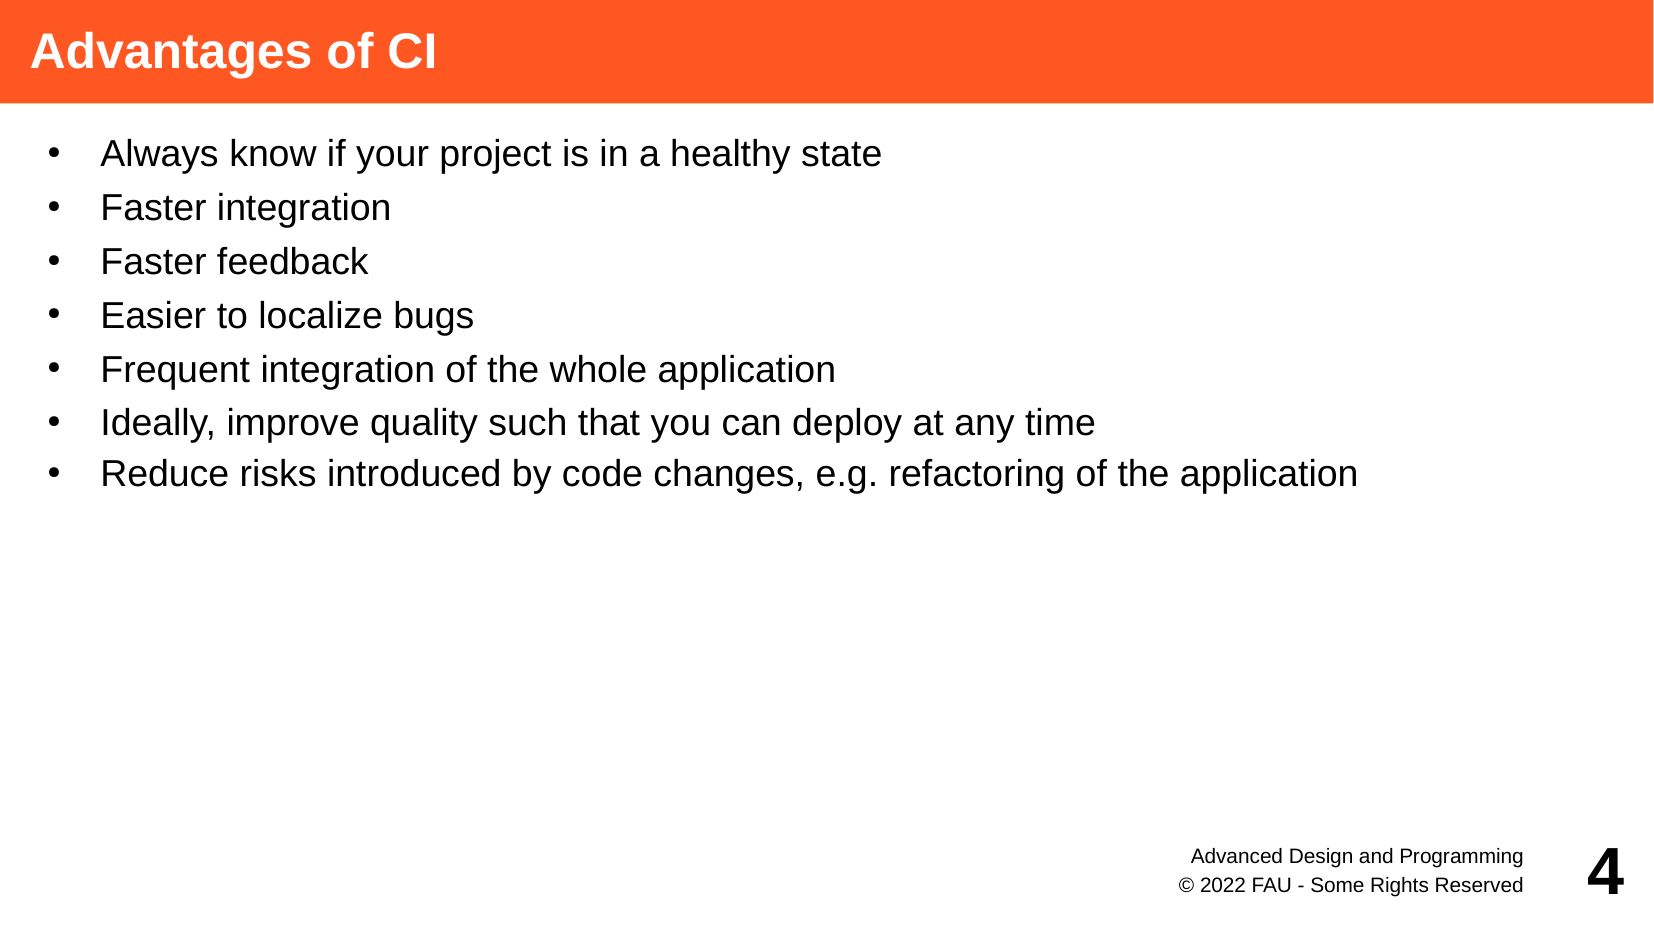

# Advantages of CI
Always know if your project is in a healthy state
Faster integration
Faster feedback
Easier to localize bugs
Frequent integration of the whole application
Ideally, improve quality such that you can deploy at any time
Reduce risks introduced by code changes, e.g. refactoring of the application
Advanced Design and Programming
4
© 2022 FAU - Some Rights Reserved